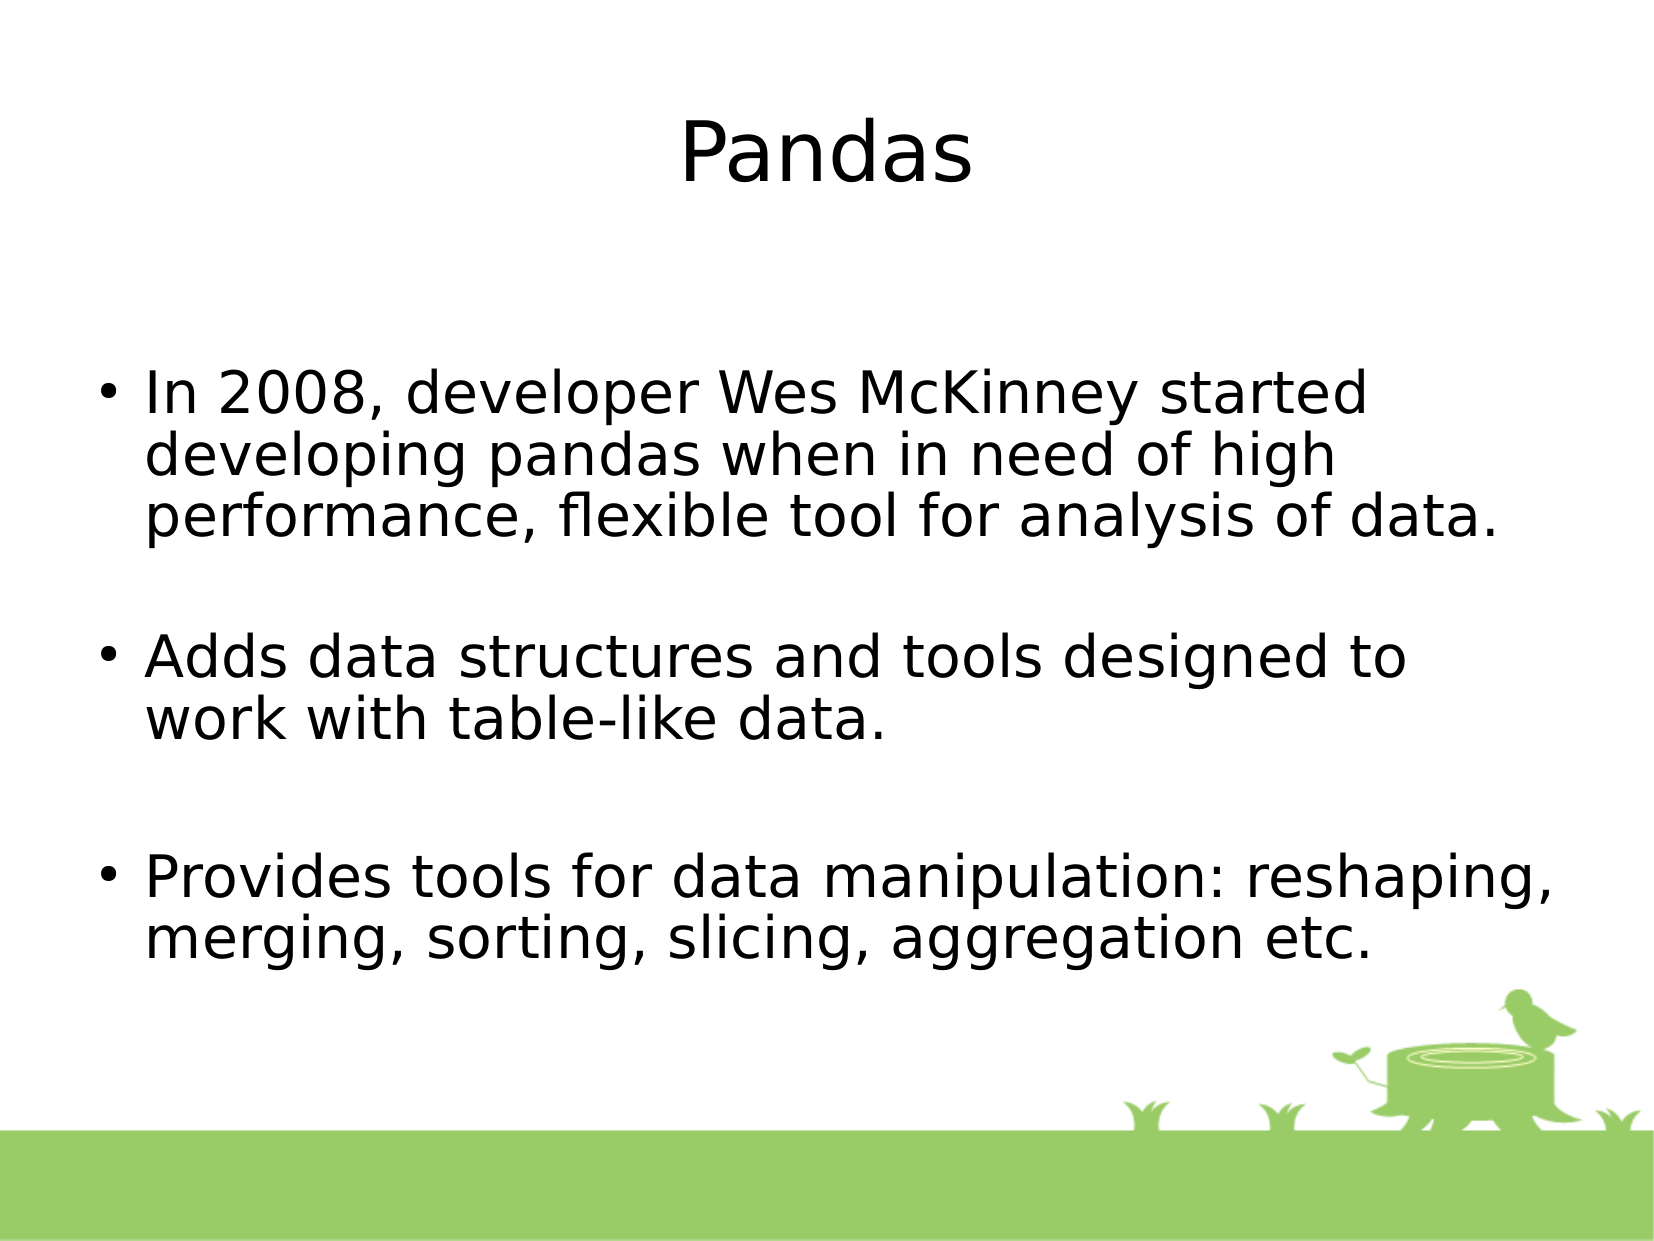

# Pandas
In 2008, developer Wes McKinney started developing pandas when in need of high performance, flexible tool for analysis of data.
Adds data structures and tools designed to work with table-like data.
Provides tools for data manipulation: reshaping, merging, sorting, slicing, aggregation etc.